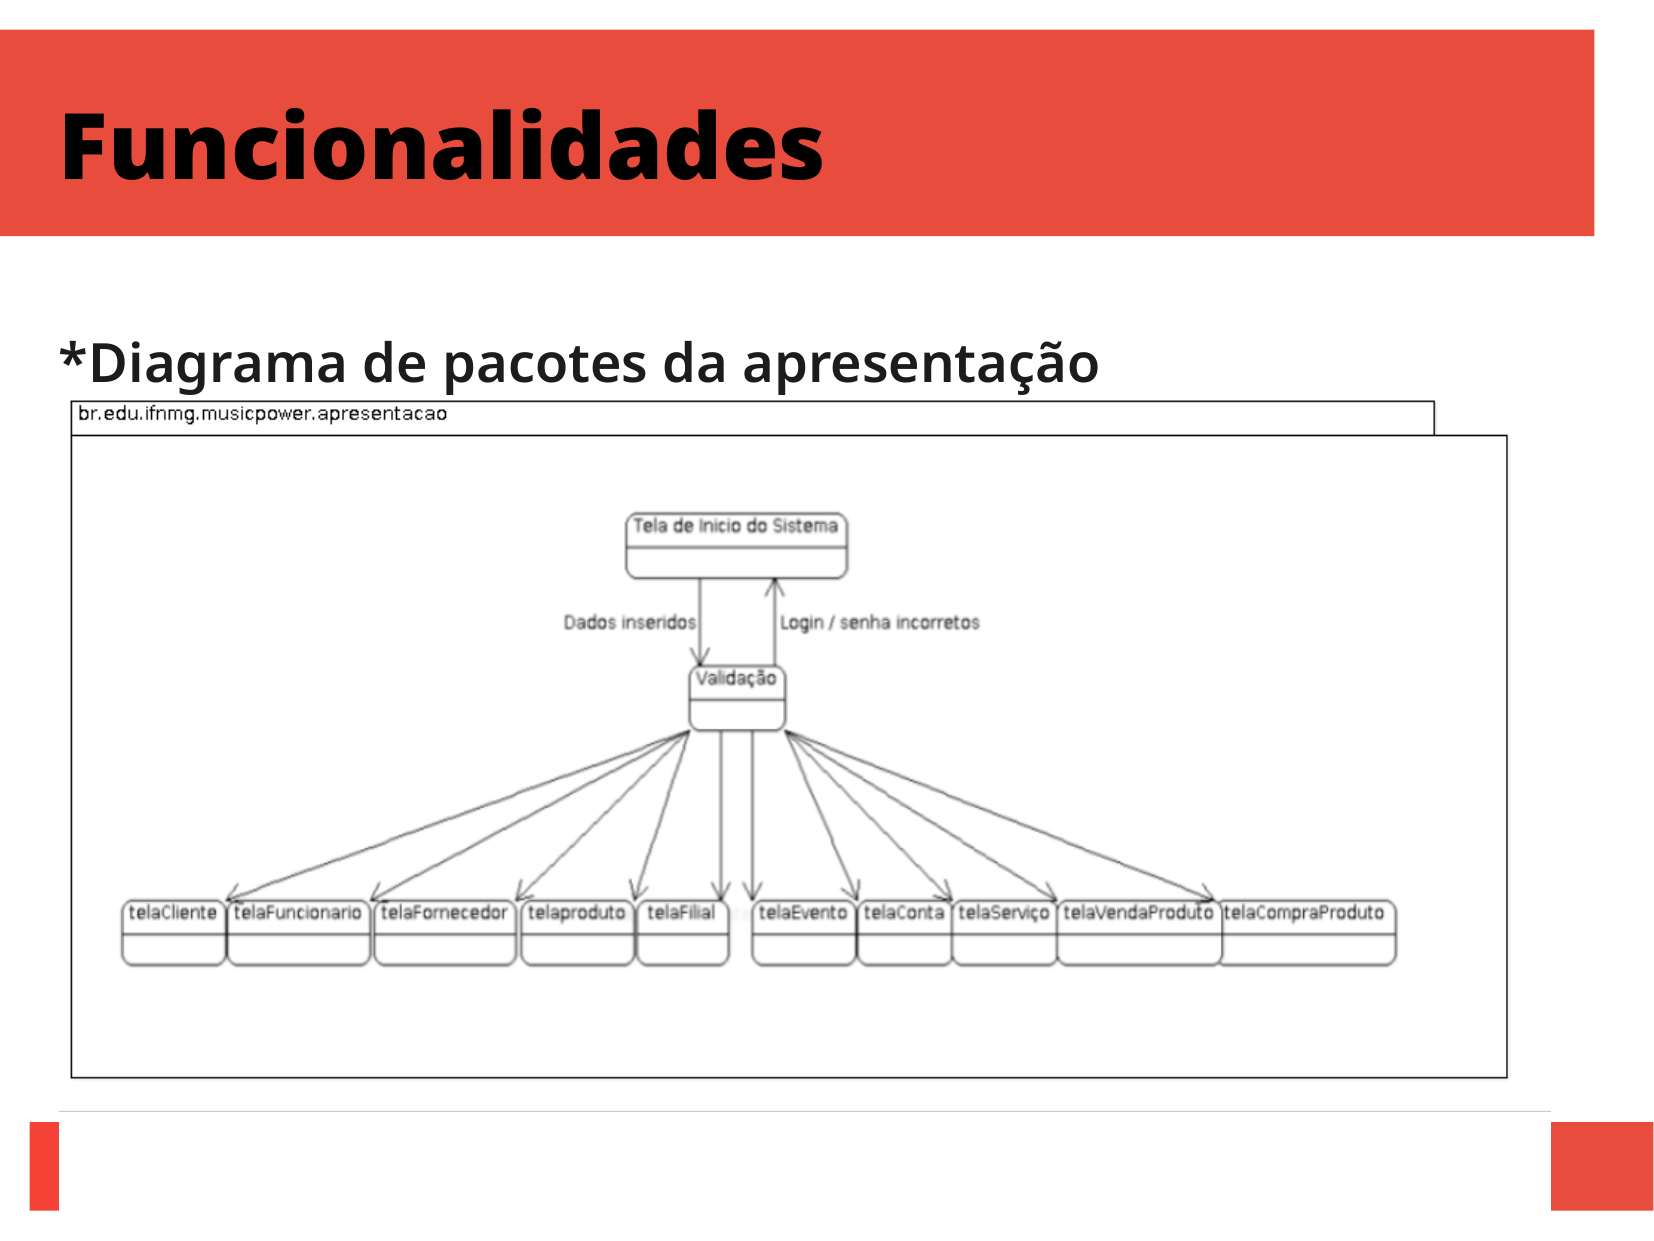

# Funcionalidades
*Diagrama de pacotes da apresentação